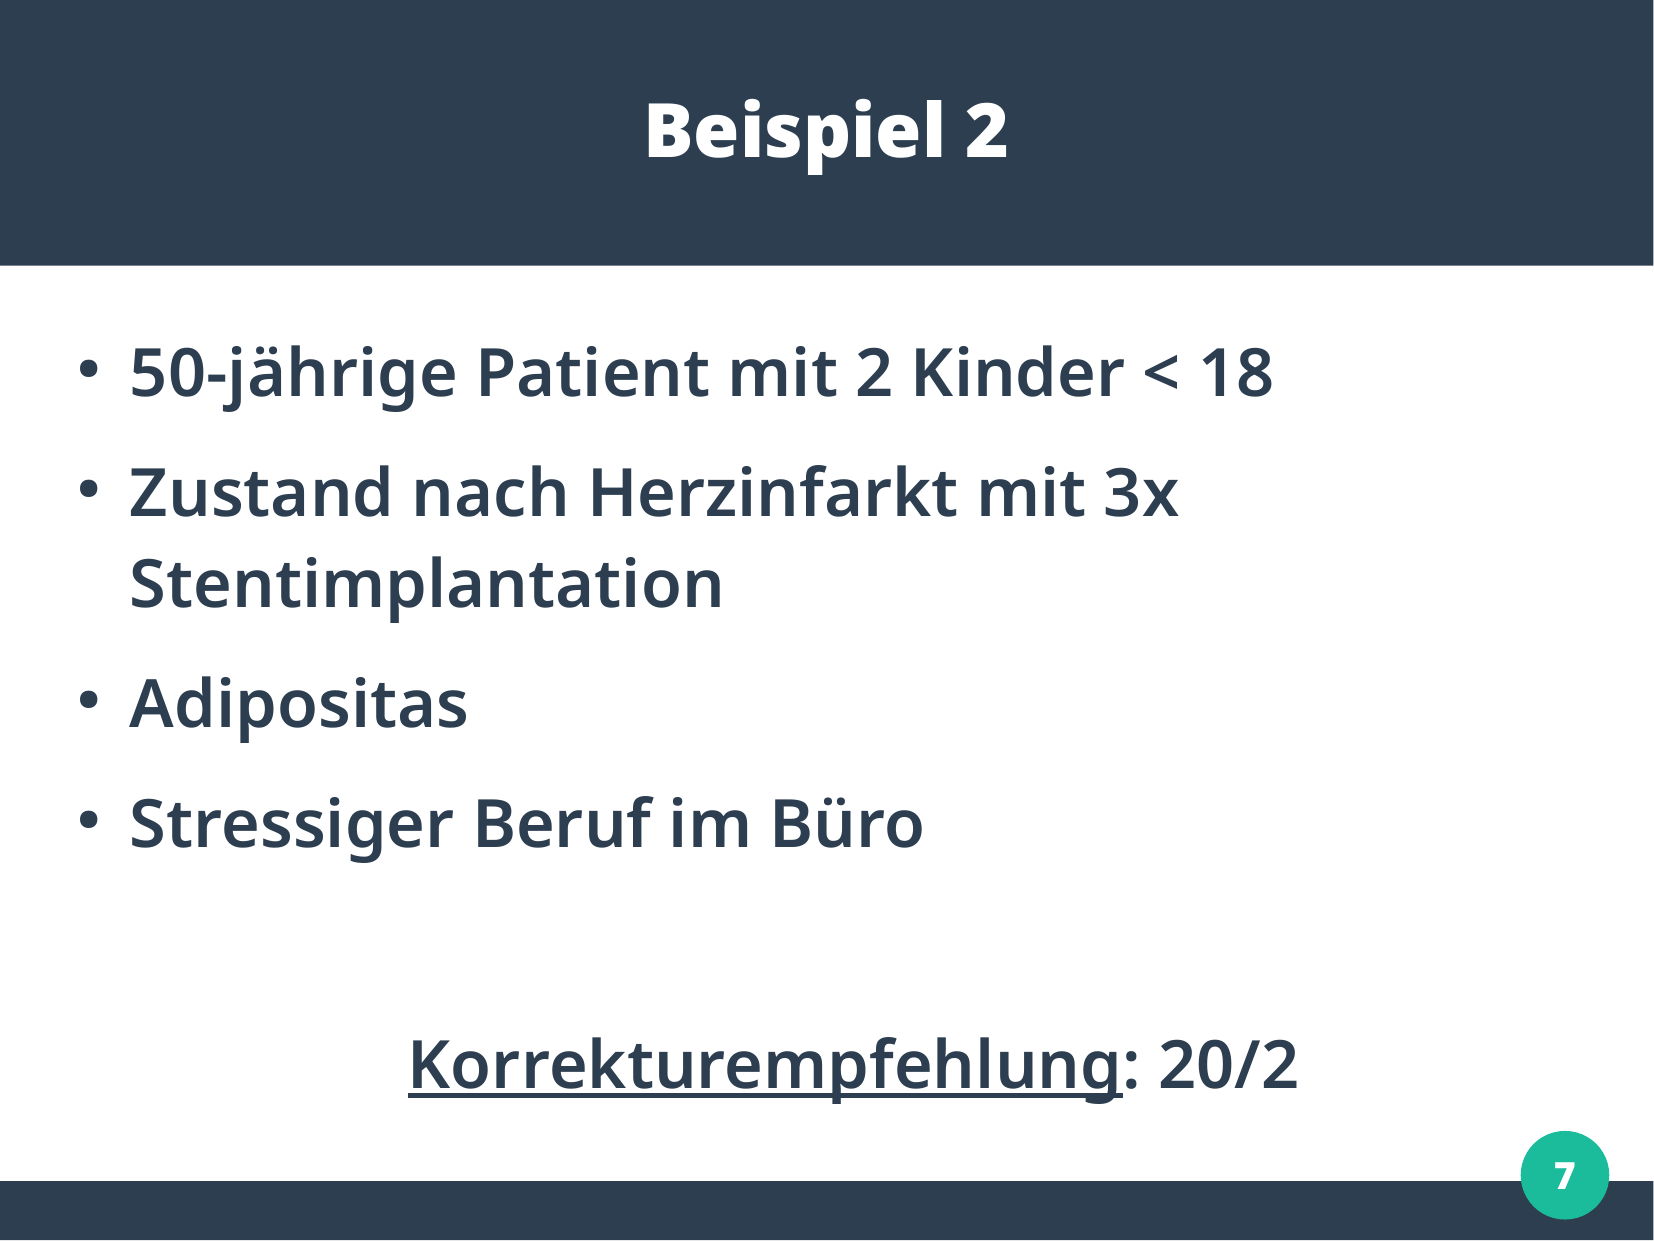

# Beispiel 2
50-jährige Patient mit 2 Kinder < 18
Zustand nach Herzinfarkt mit 3x Stentimplantation
Adipositas
Stressiger Beruf im Büro
Korrekturempfehlung: 20/2
7